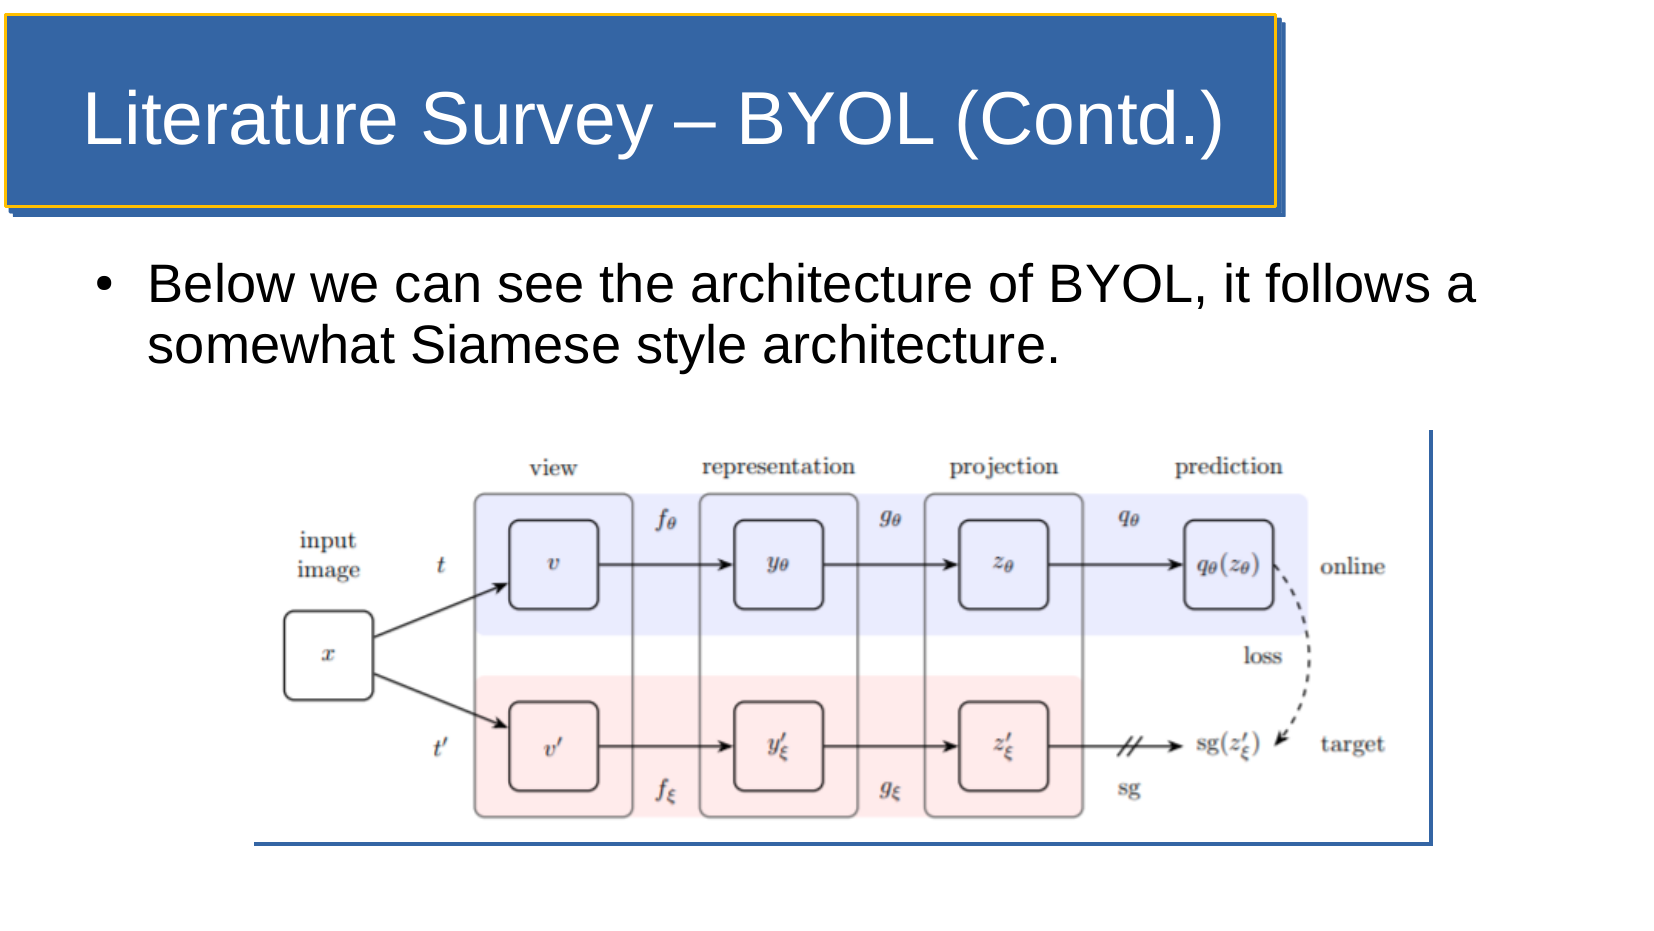

# Literature Survey – BYOL (Contd.)
Below we can see the architecture of BYOL, it follows a somewhat Siamese style architecture.